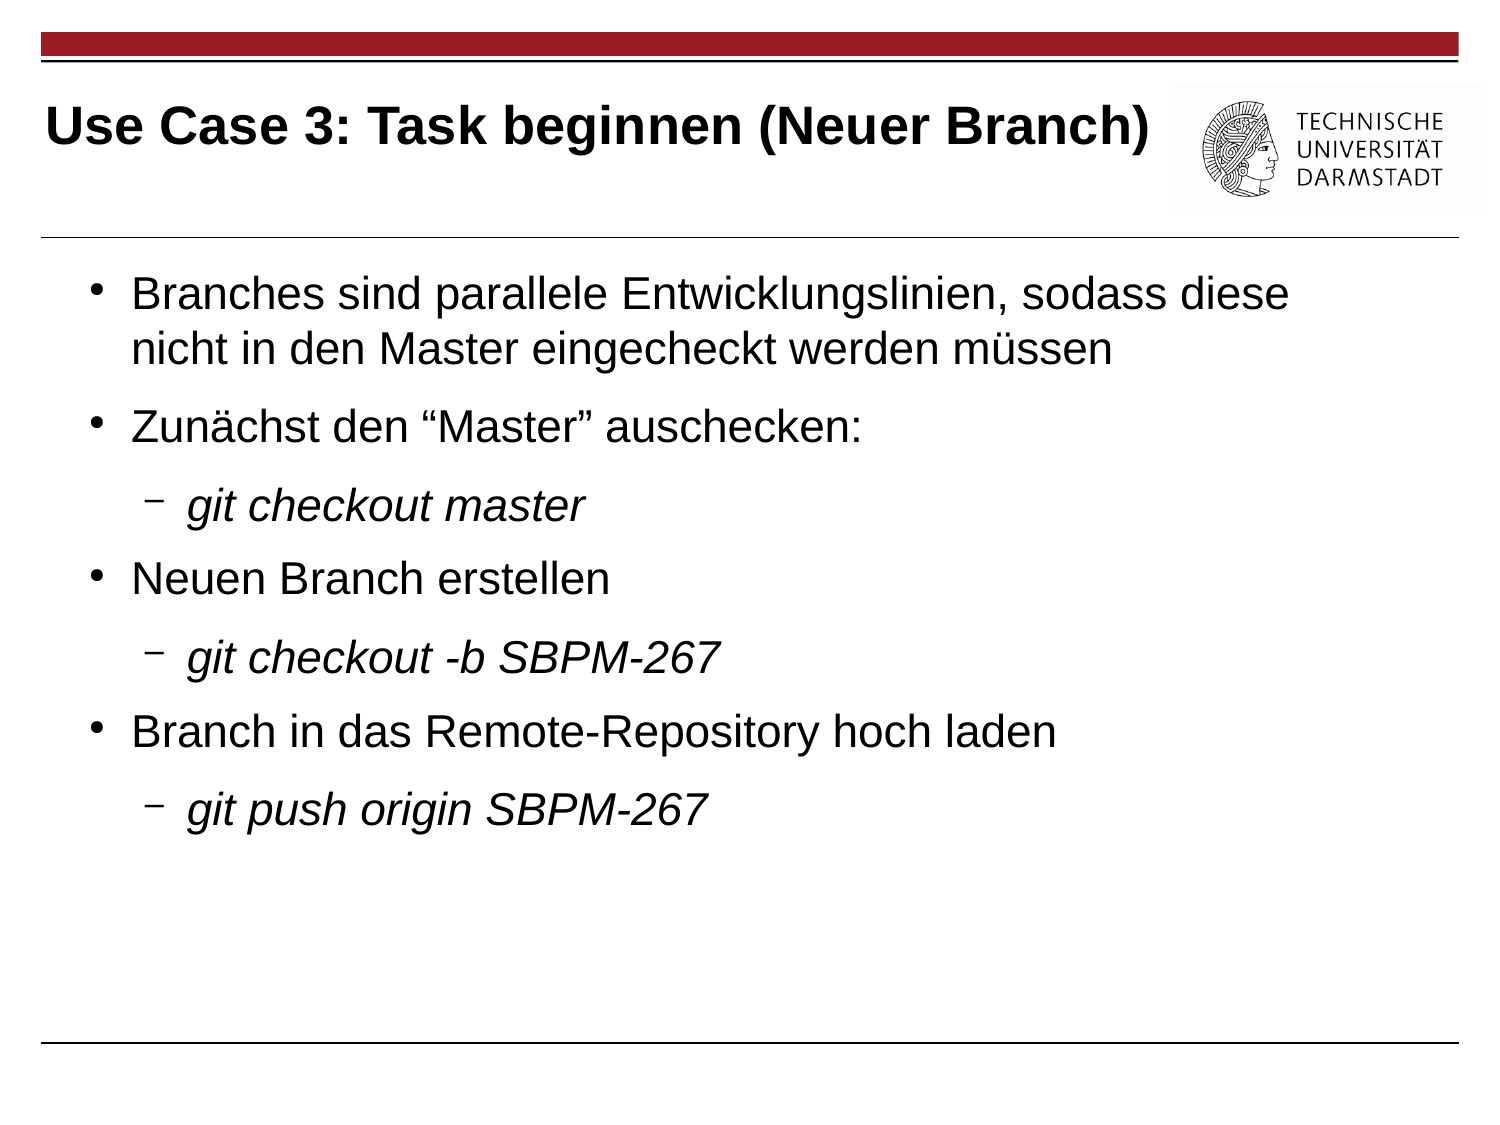

Use Case 3: Task beginnen (Neuer Branch)
# Branches sind parallele Entwicklungslinien, sodass diese nicht in den Master eingecheckt werden müssen
Zunächst den “Master” auschecken:
git checkout master
Neuen Branch erstellen
git checkout -b SBPM-267
Branch in das Remote-Repository hoch laden
git push origin SBPM-267